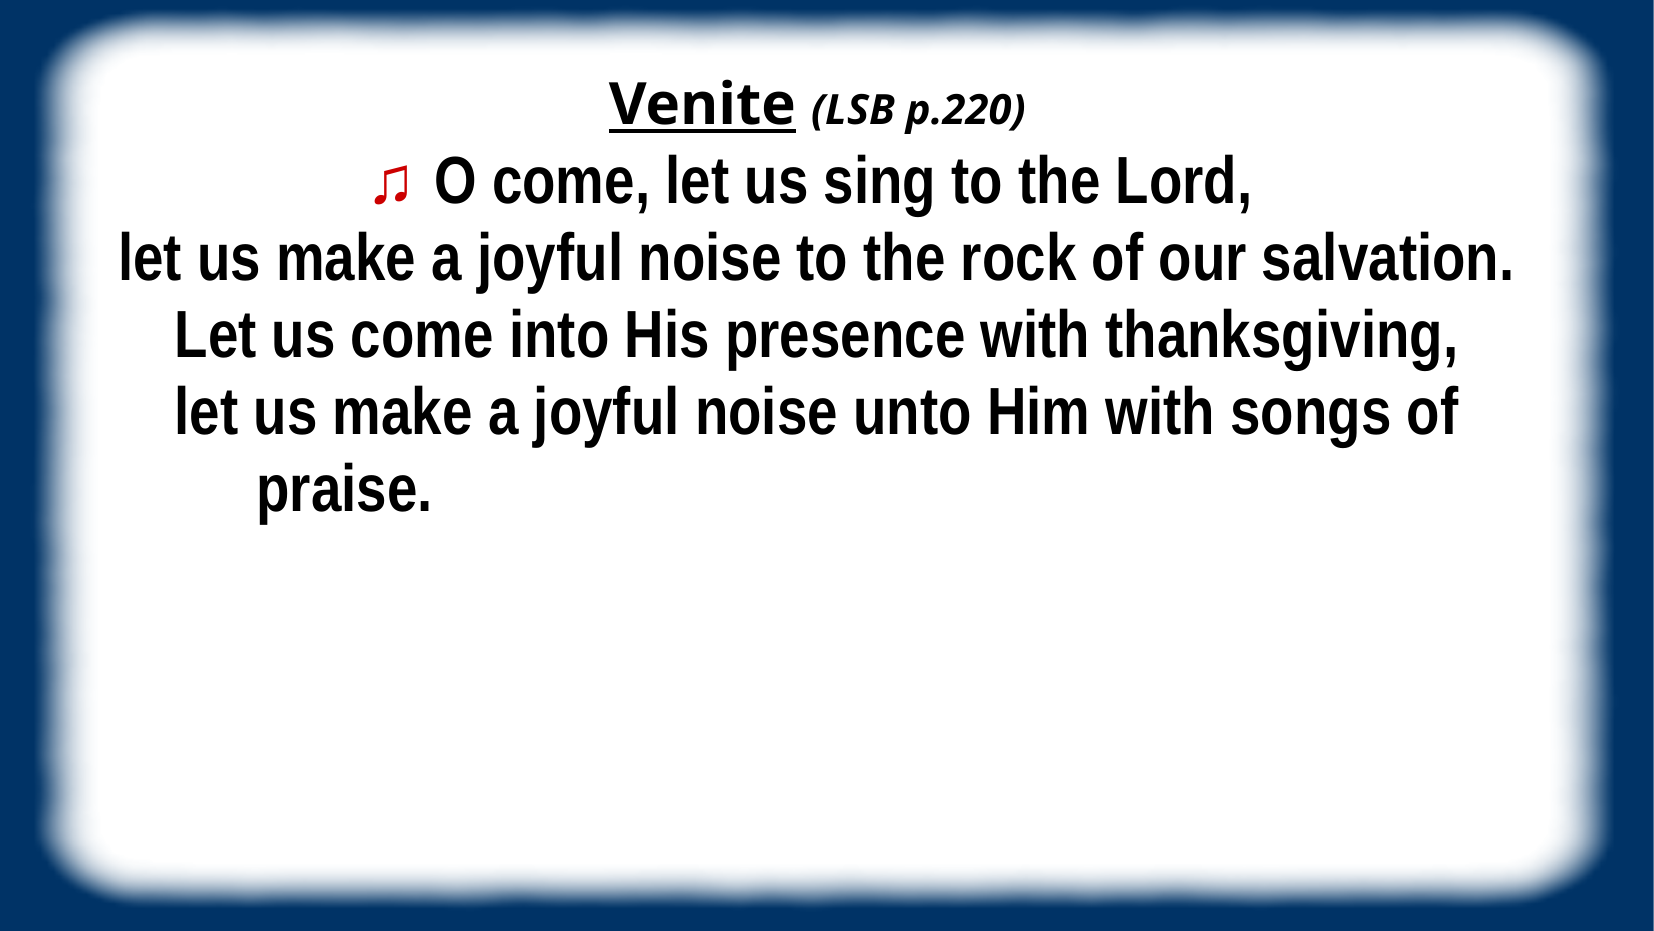

Venite (LSB p.220)
♫ O come, let us sing to the Lord,
let us make a joyful noise to the rock of our salvation.
Let us come into His presence with thanksgiving,
let us make a joyful noise unto Him with songs of praise.